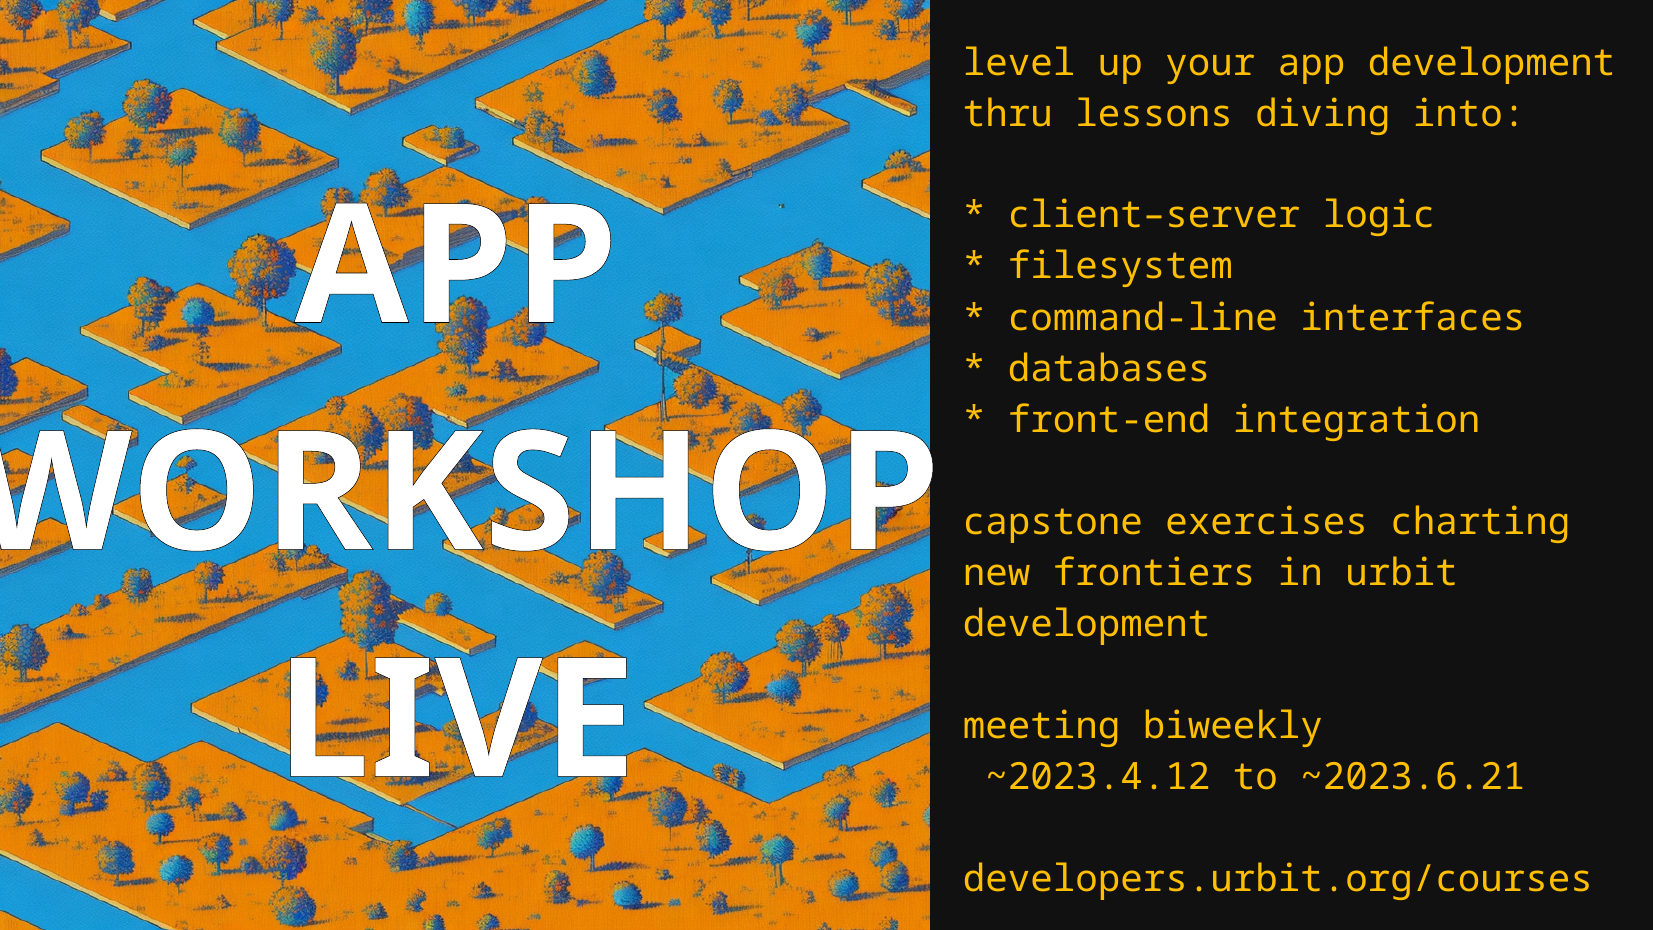

# level up your app development thru lessons diving into:
* client–server logic
* filesystem
* command-line interfaces
* databases
* front-end integration
capstone exercises charting new frontiers in urbit development
meeting biweekly
 ~2023.4.12 to ~2023.6.21
developers.urbit.org/courses
APP
WORKSHOP
LIVE